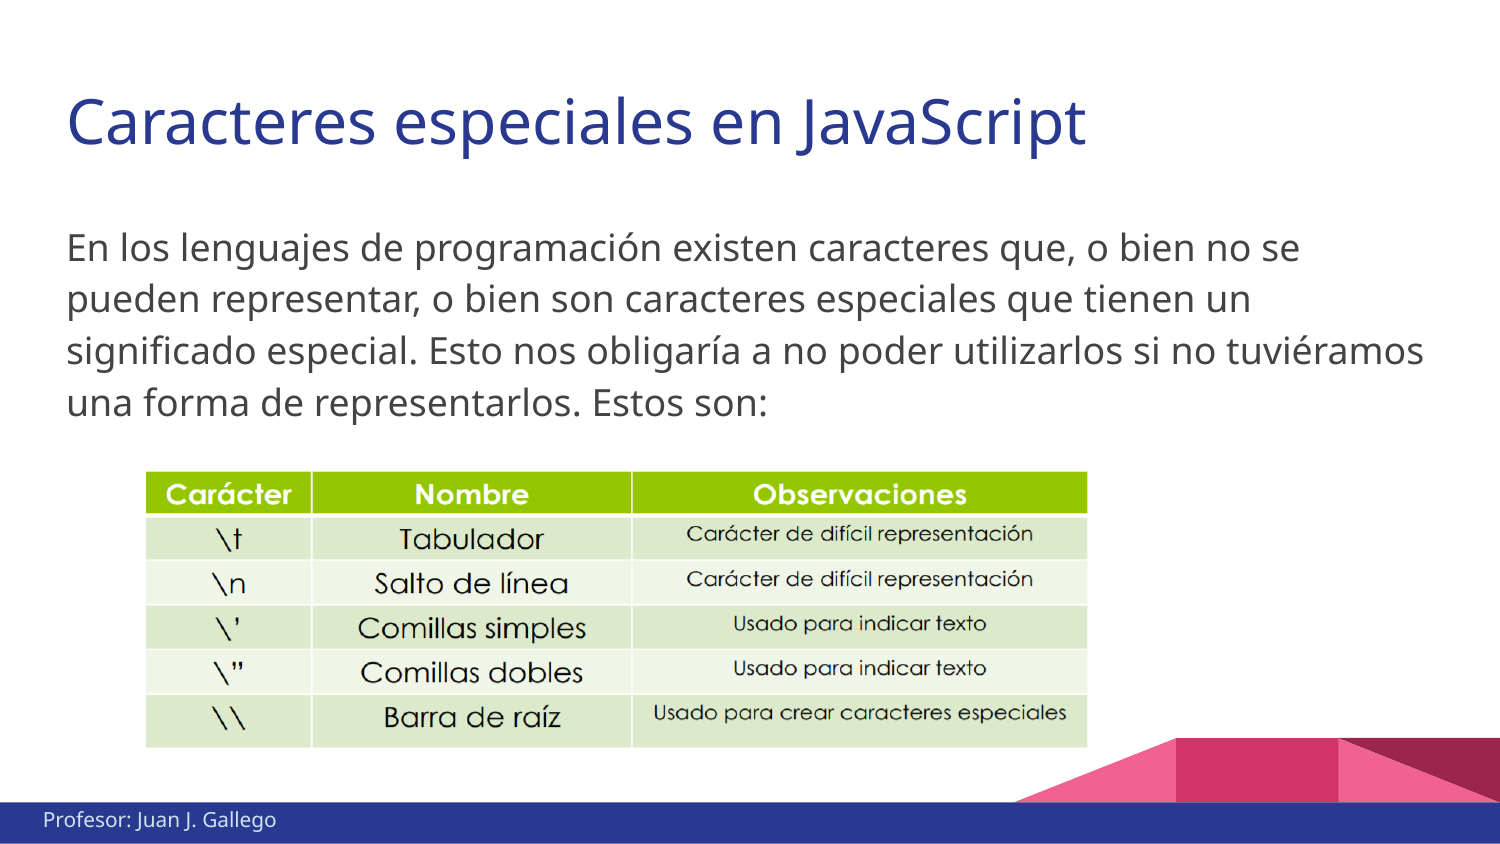

# Caracteres especiales en JavaScript
En los lenguajes de programación existen caracteres que, o bien no se pueden representar, o bien son caracteres especiales que tienen un significado especial. Esto nos obligaría a no poder utilizarlos si no tuviéramos una forma de representarlos. Estos son: